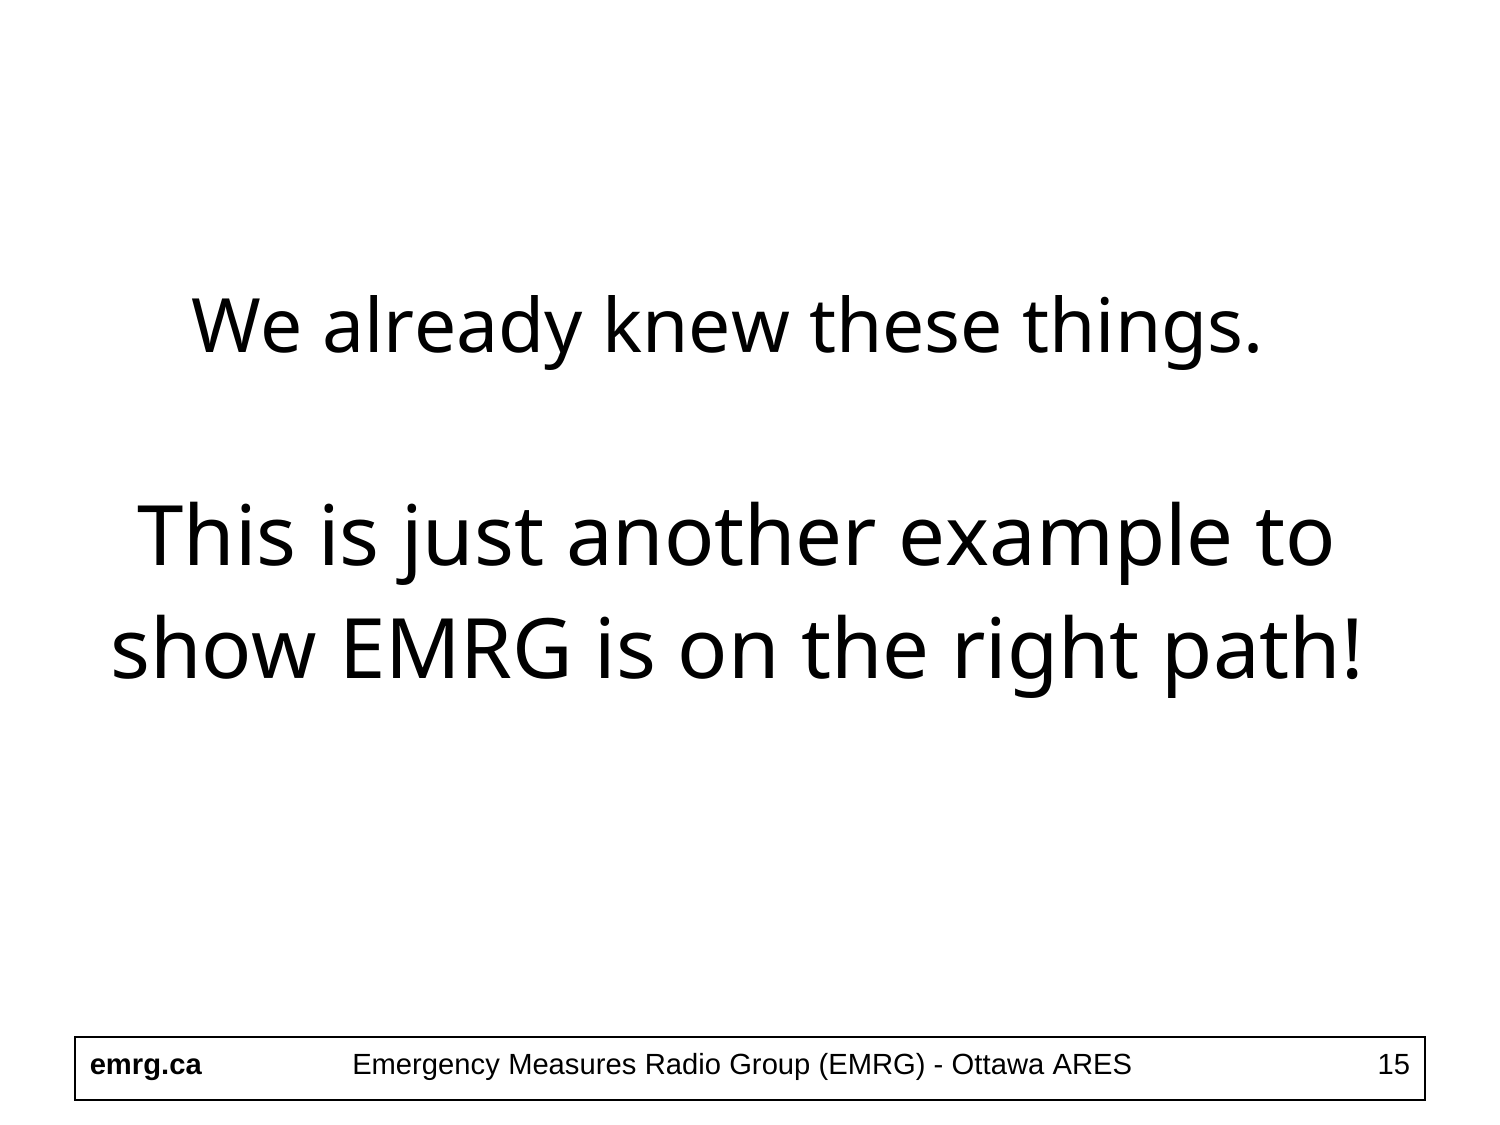

# We already knew these things. This is just another example to show EMRG is on the right path!
Emergency Measures Radio Group (EMRG) - Ottawa ARES